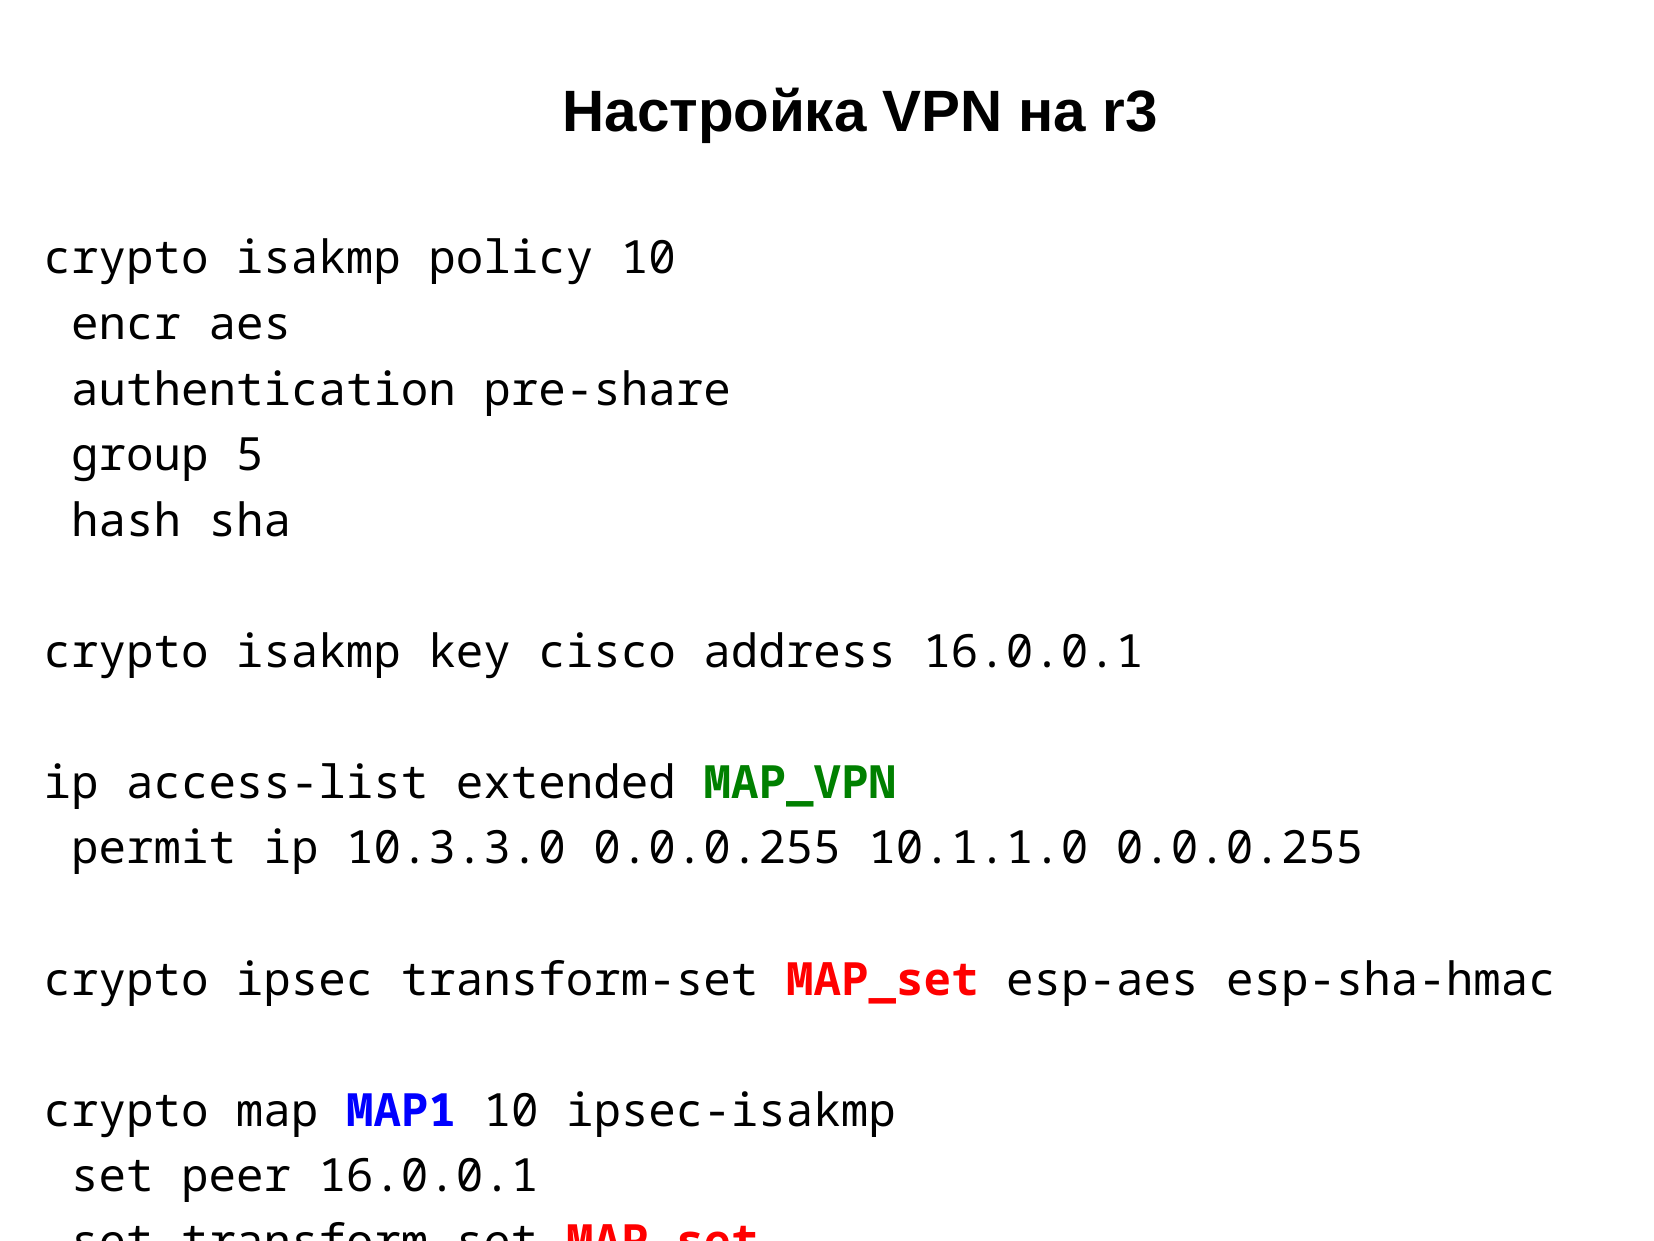

Настройка VPN на r3
# crypto isakmp policy 10
 encr aes
 authentication pre-share
 group 5
 hash sha
crypto isakmp key cisco address 16.0.0.1
ip access-list extended MAP_VPN
 permit ip 10.3.3.0 0.0.0.255 10.1.1.0 0.0.0.255
crypto ipsec transform-set MAP_set esp-aes esp-sha-hmac
crypto map MAP1 10 ipsec-isakmp
 set peer 16.0.0.1
 set transform-set MAP_set
 match address MAP_VPN
interface FastEthernet0/0
 crypto map MAP1